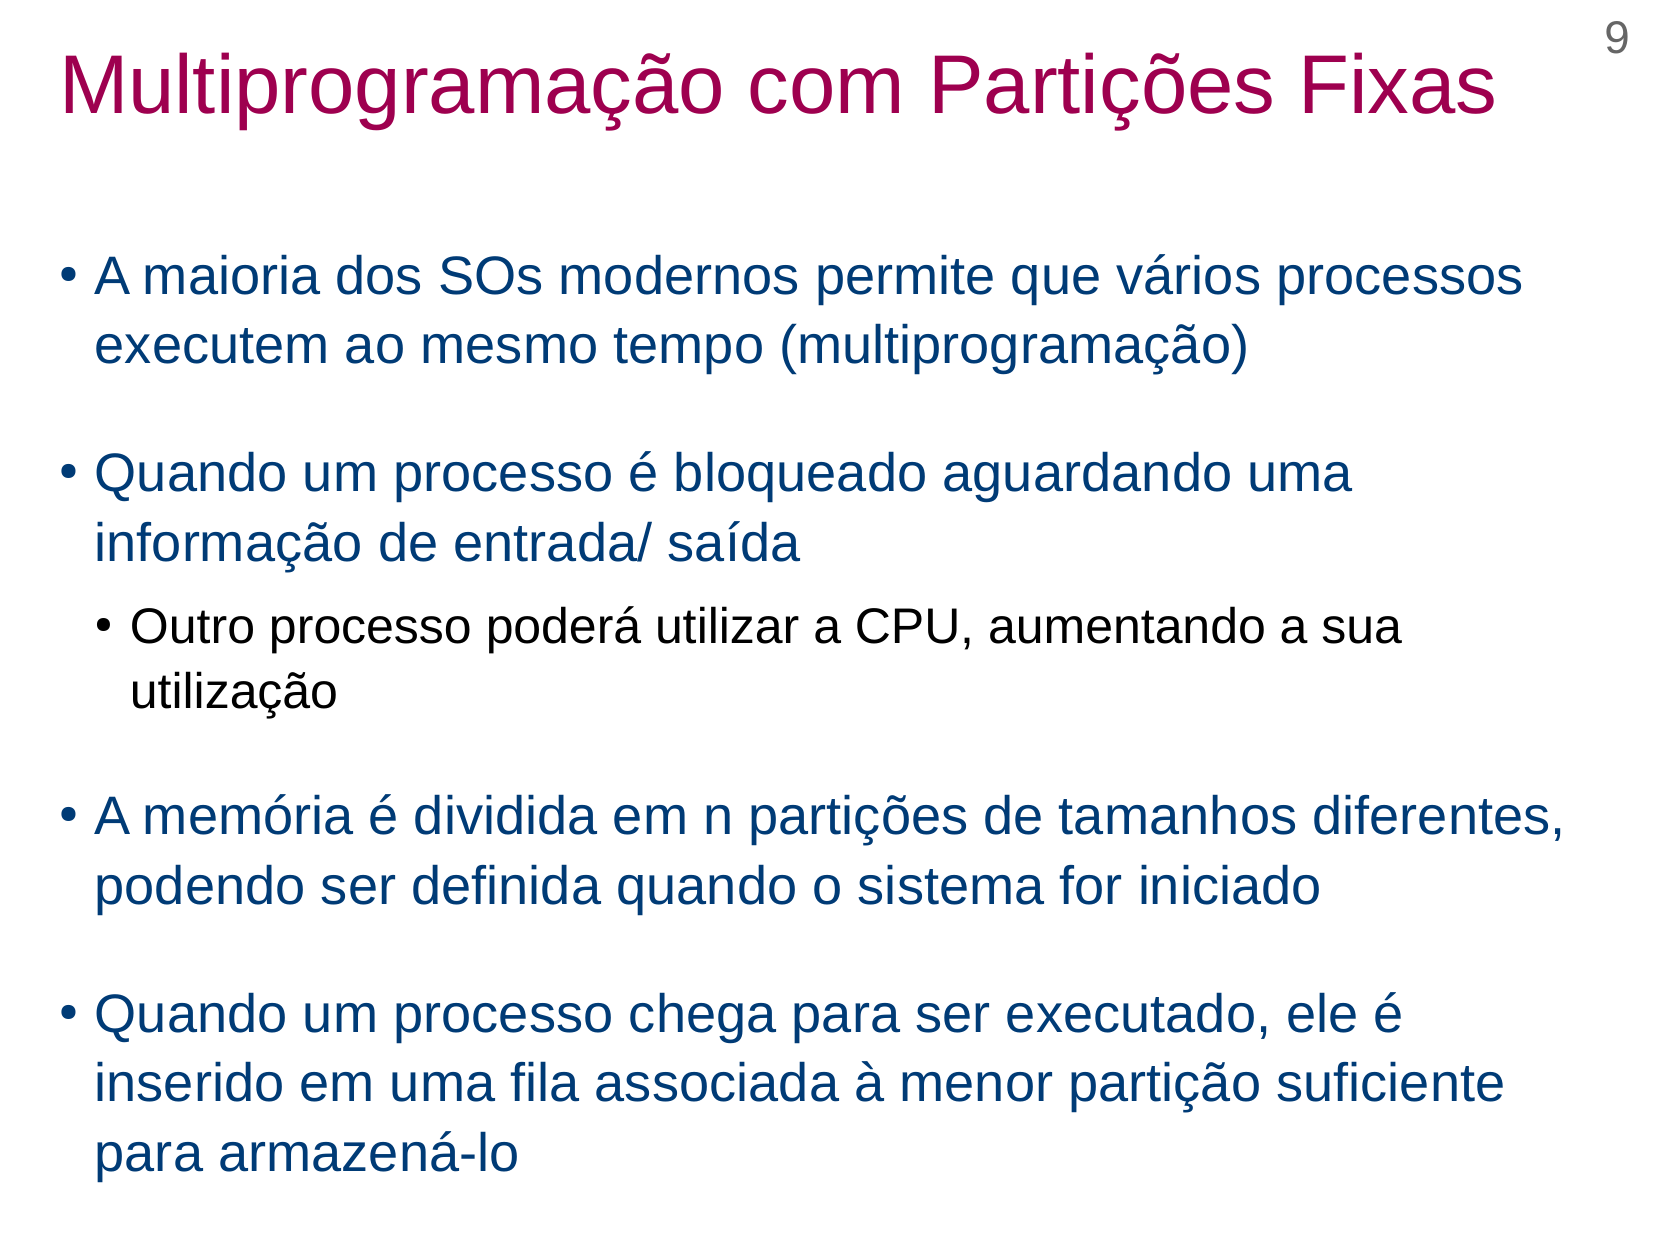

9
# Multiprogramação com Partições Fixas
A maioria dos SOs modernos permite que vários processos executem ao mesmo tempo (multiprogramação)
Quando um processo é bloqueado aguardando uma informação de entrada/ saída
Outro processo poderá utilizar a CPU, aumentando a sua utilização
A memória é dividida em n partições de tamanhos diferentes, podendo ser definida quando o sistema for iniciado
Quando um processo chega para ser executado, ele é inserido em uma fila associada à menor partição suficiente para armazená-lo